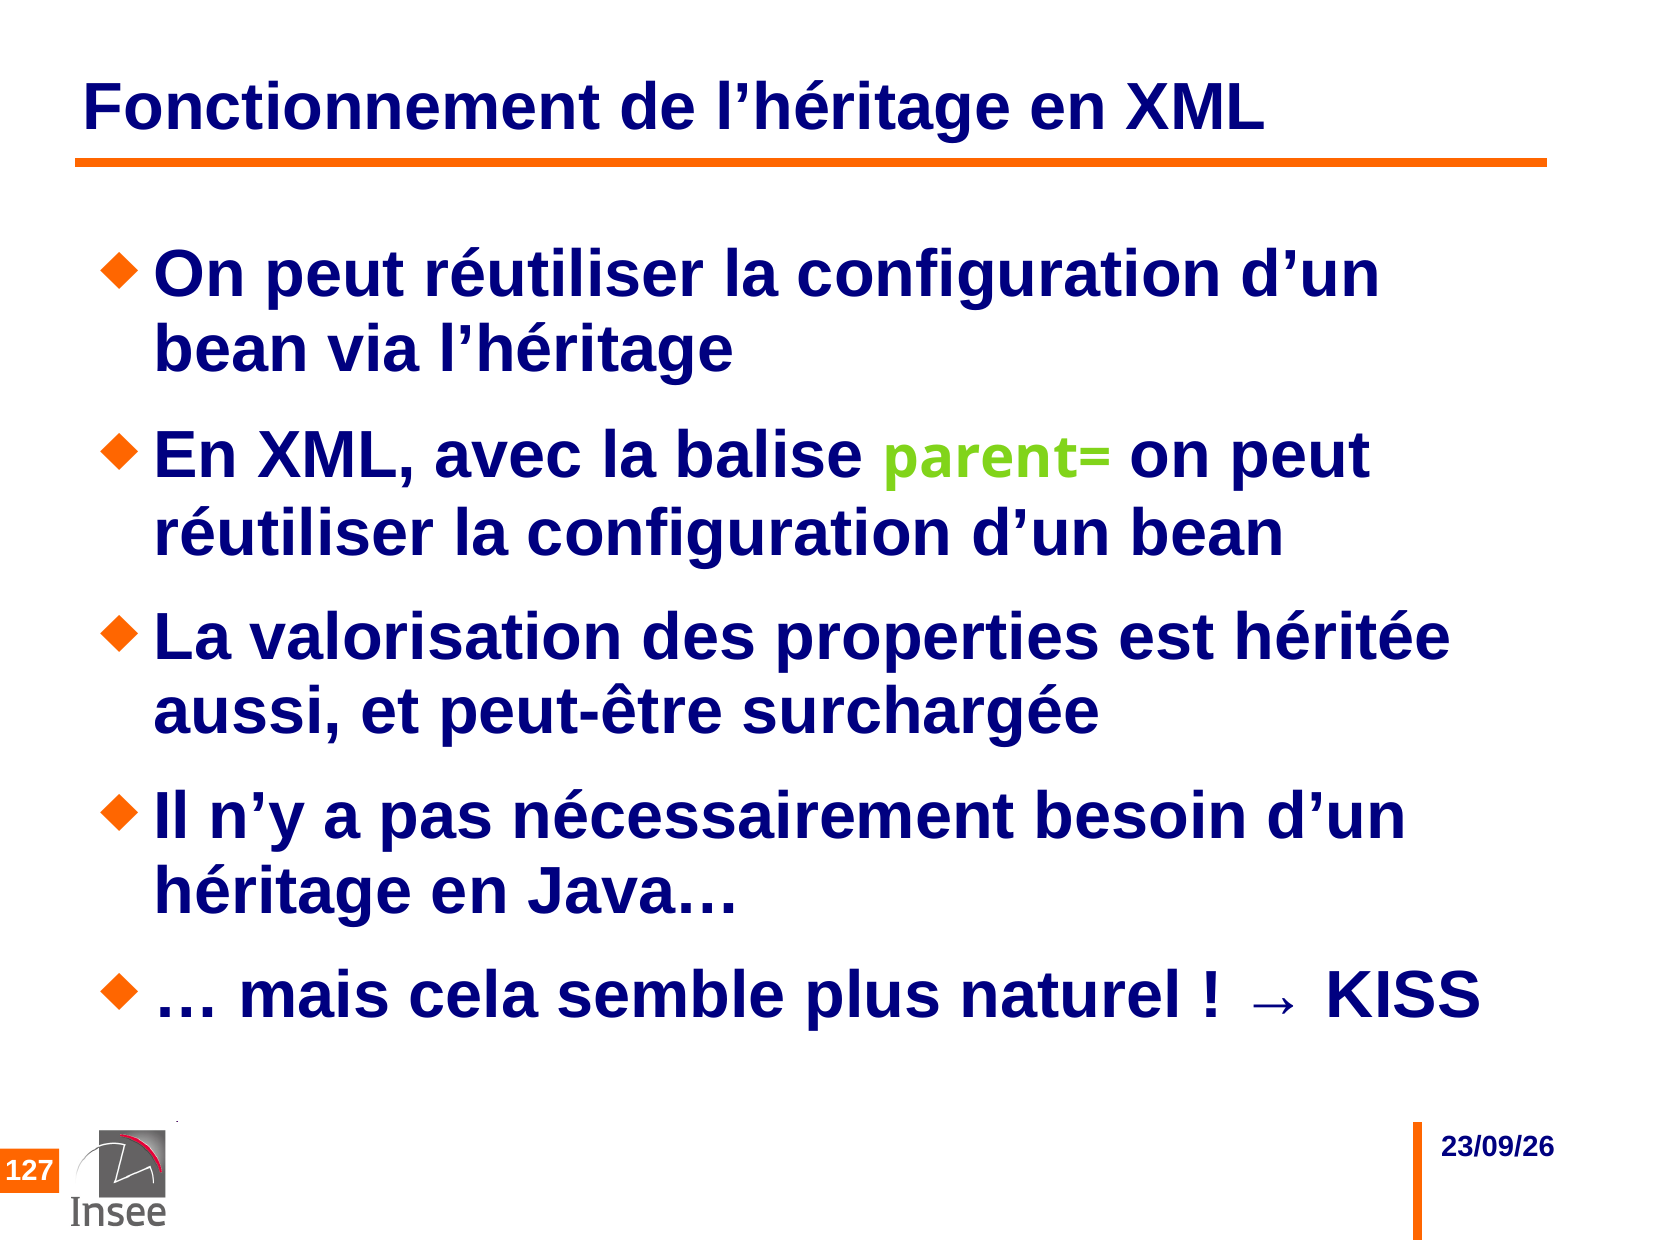

# Fonctionnement de l’héritage en XML
On peut réutiliser la configuration d’un bean via l’héritage
En XML, avec la balise parent= on peut réutiliser la configuration d’un bean
La valorisation des properties est héritée aussi, et peut-être surchargée
Il n’y a pas nécessairement besoin d’un héritage en Java…
… mais cela semble plus naturel ! → KISS
127